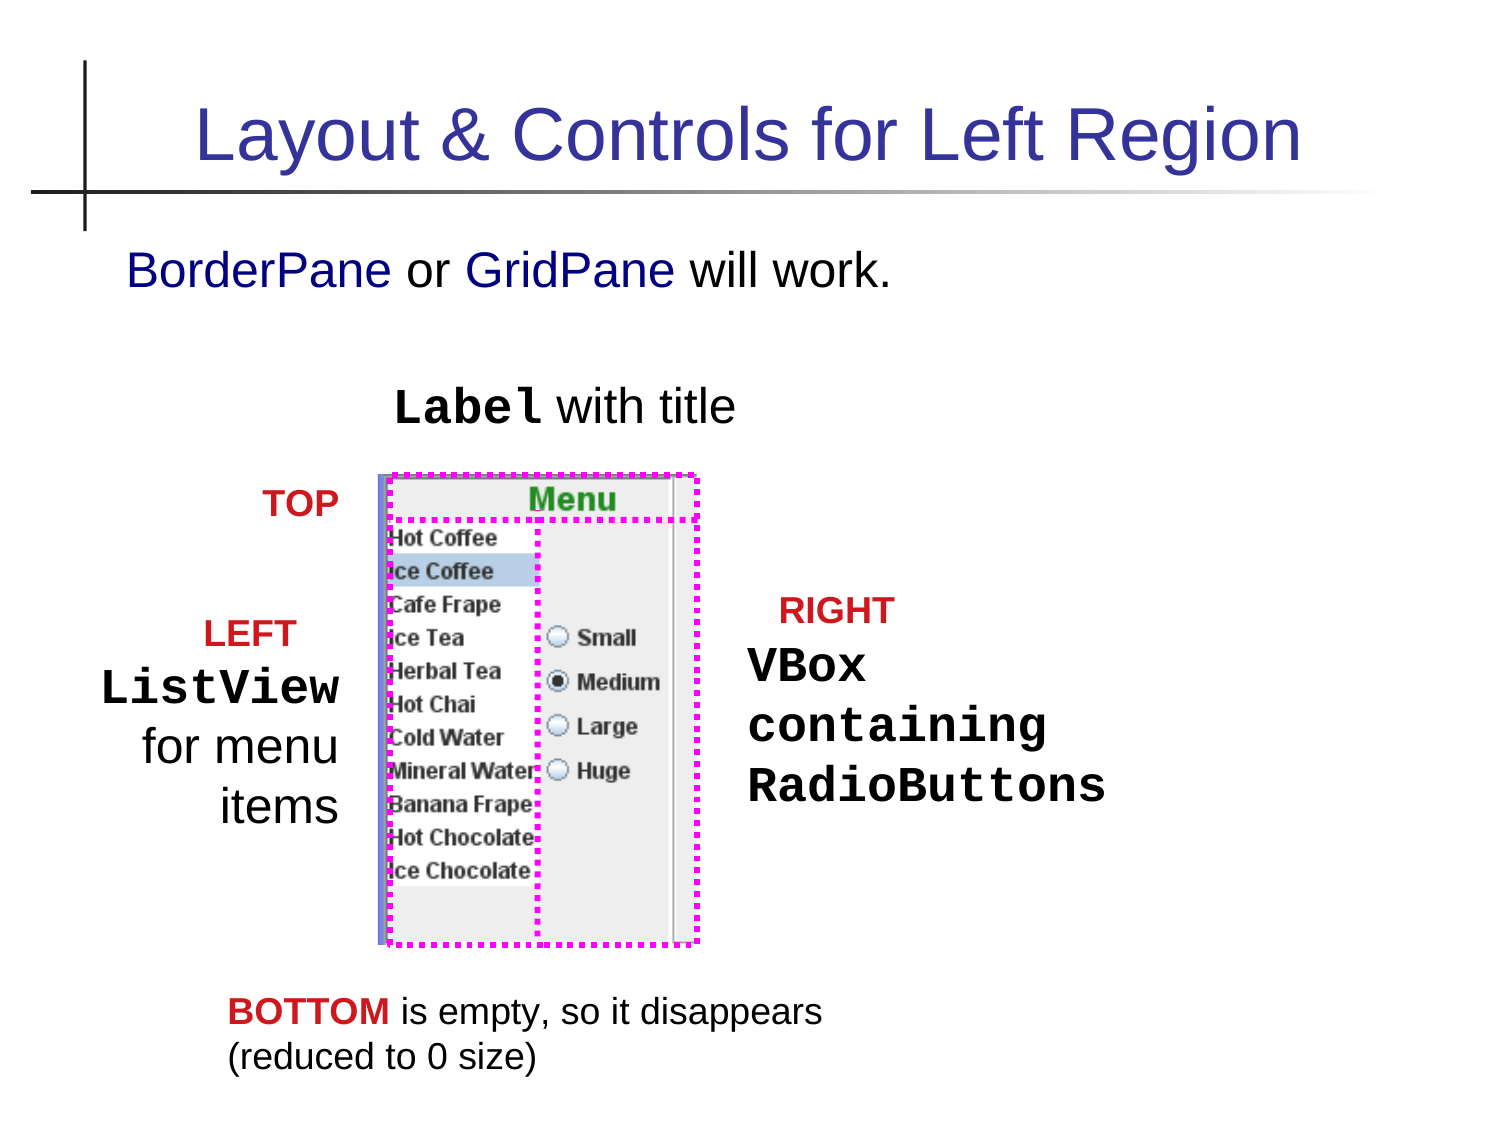

# Layout & Controls for Left Region
BorderPane or GridPane will work.
Label with title
TOP
 RIGHT
VBox containing RadioButtons
LEFT
ListView
for menu items
BOTTOM is empty, so it disappears (reduced to 0 size)